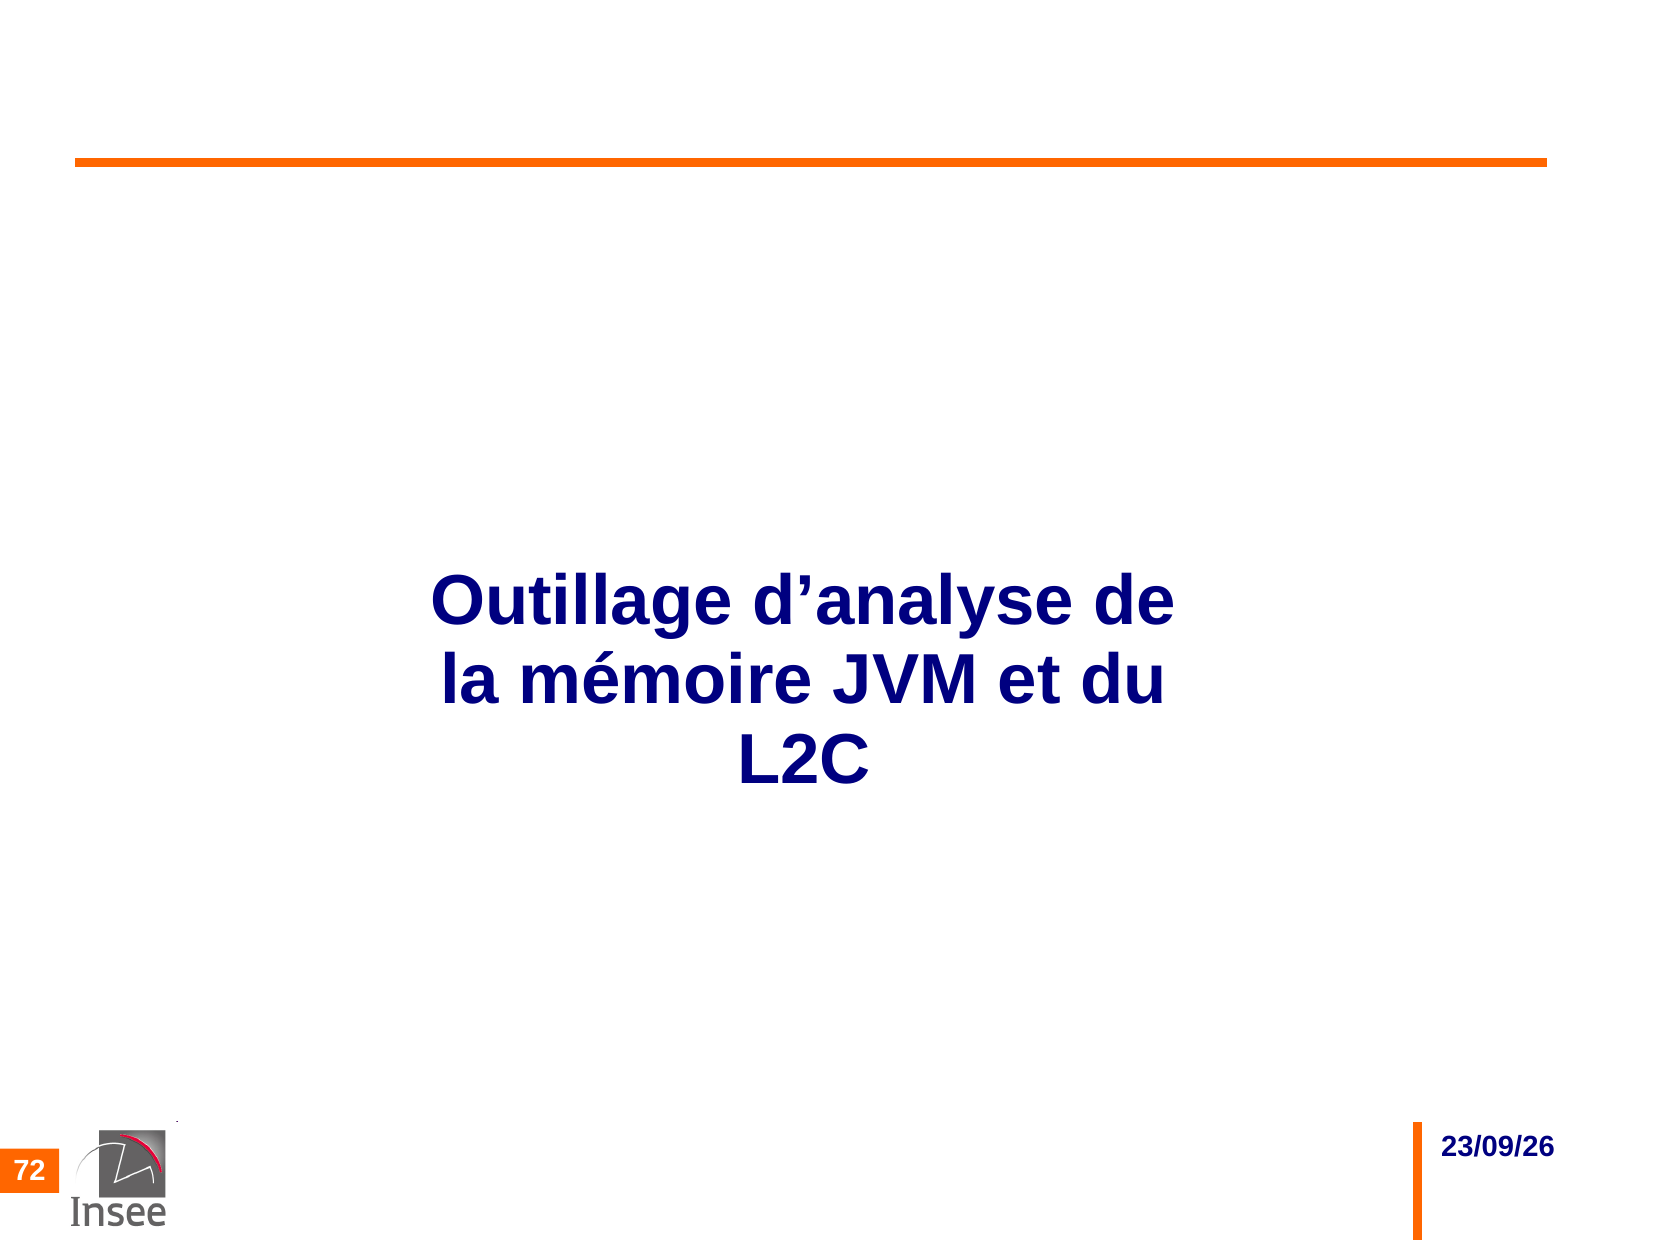

#
Outillage d’analyse de la mémoire JVM et du L2C
72